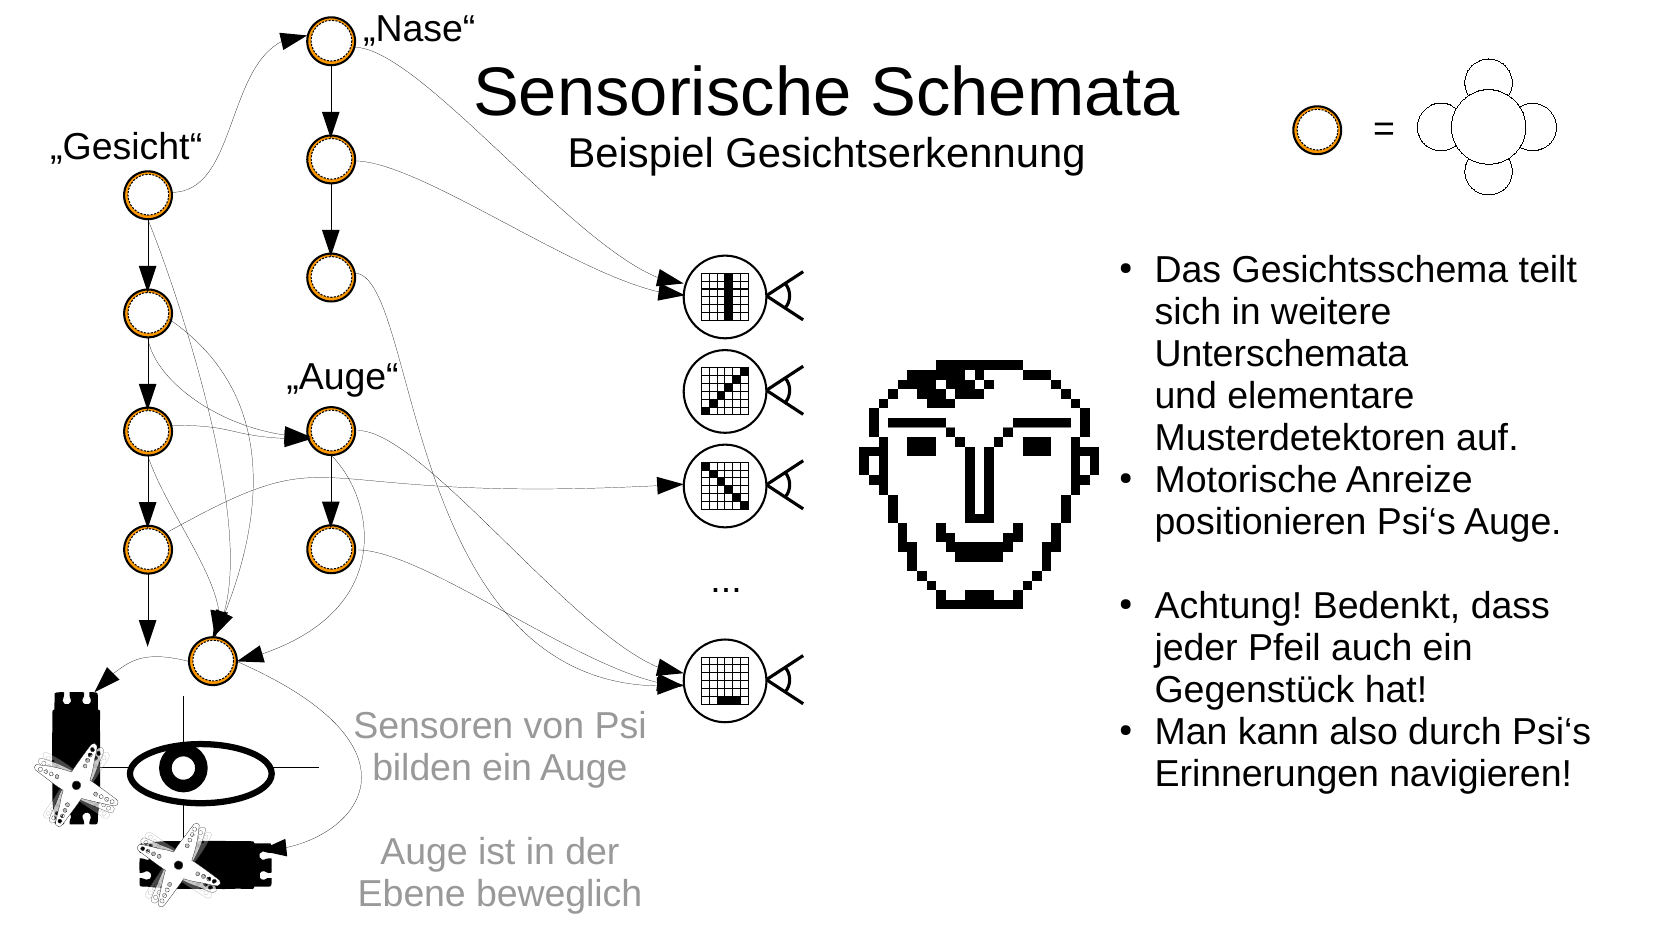

„Nase“
# Sensorische Schemata Beispiel Gesichtserkennung
=
„Gesicht“
Das Gesichtsschema teilt
sich in weitere Unterschemata
und elementare Musterdetektoren auf.
Motorische Anreize
positionieren Psi‘s Auge.
Achtung! Bedenkt, dass jeder Pfeil auch ein Gegenstück hat!
Man kann also durch Psi‘s
Erinnerungen navigieren!
„Auge“
...
Sensoren von Psi
bilden ein Auge
Auge ist in der
Ebene beweglich